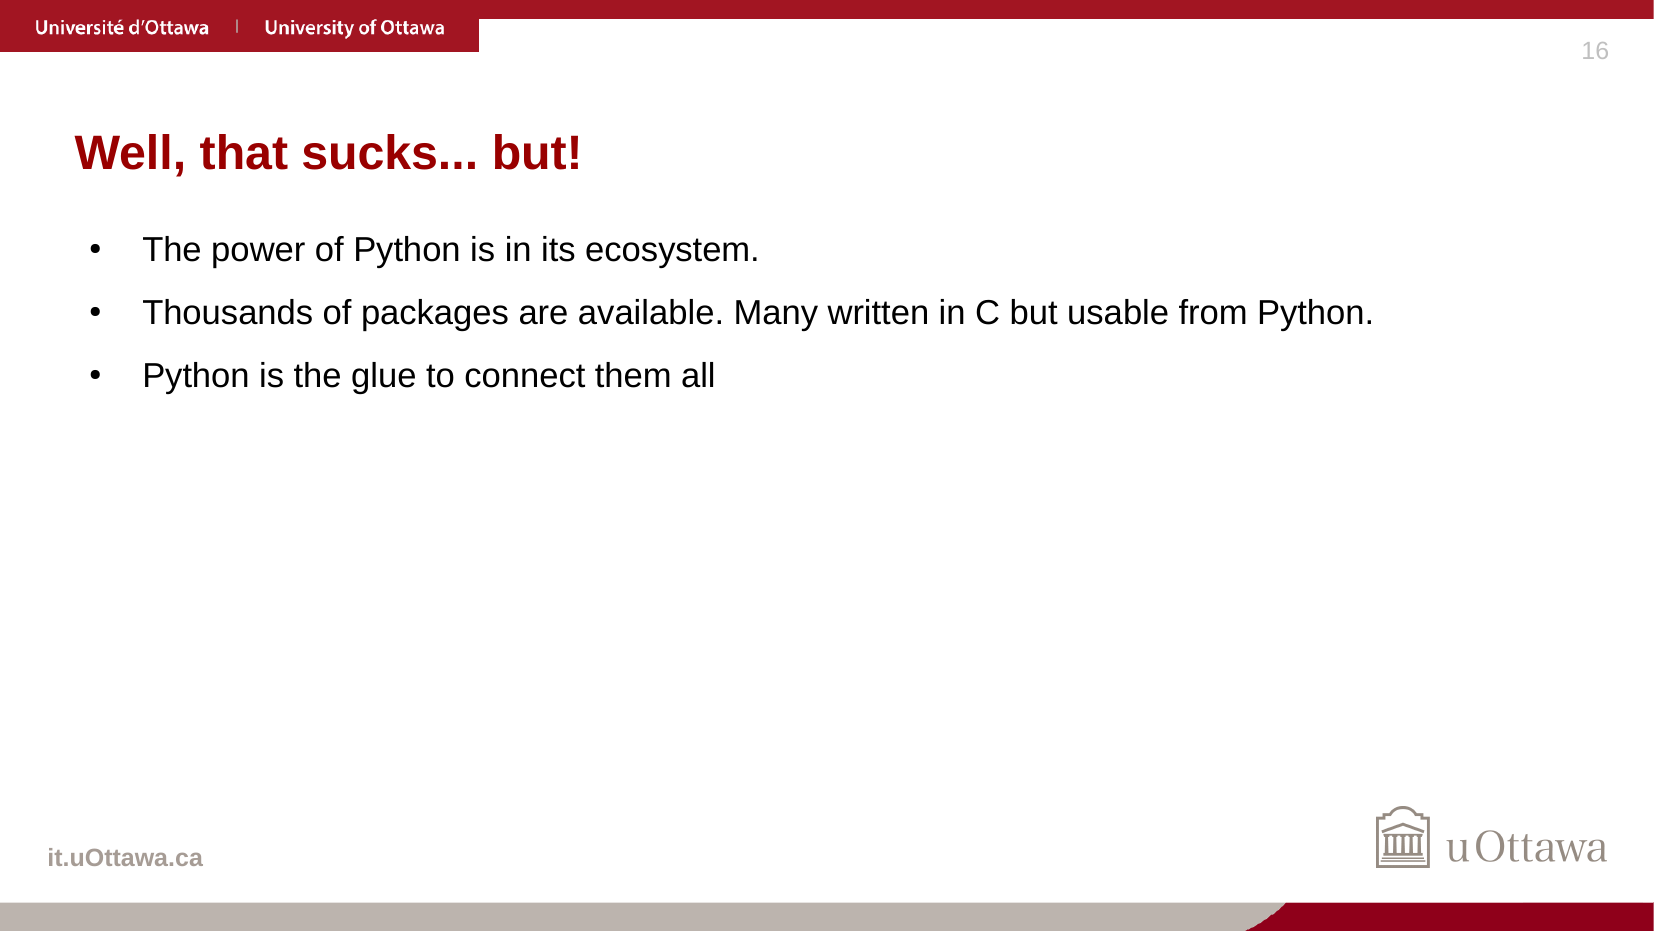

# Well, that sucks... but!
The power of Python is in its ecosystem.
Thousands of packages are available. Many written in C but usable from Python.
Python is the glue to connect them all